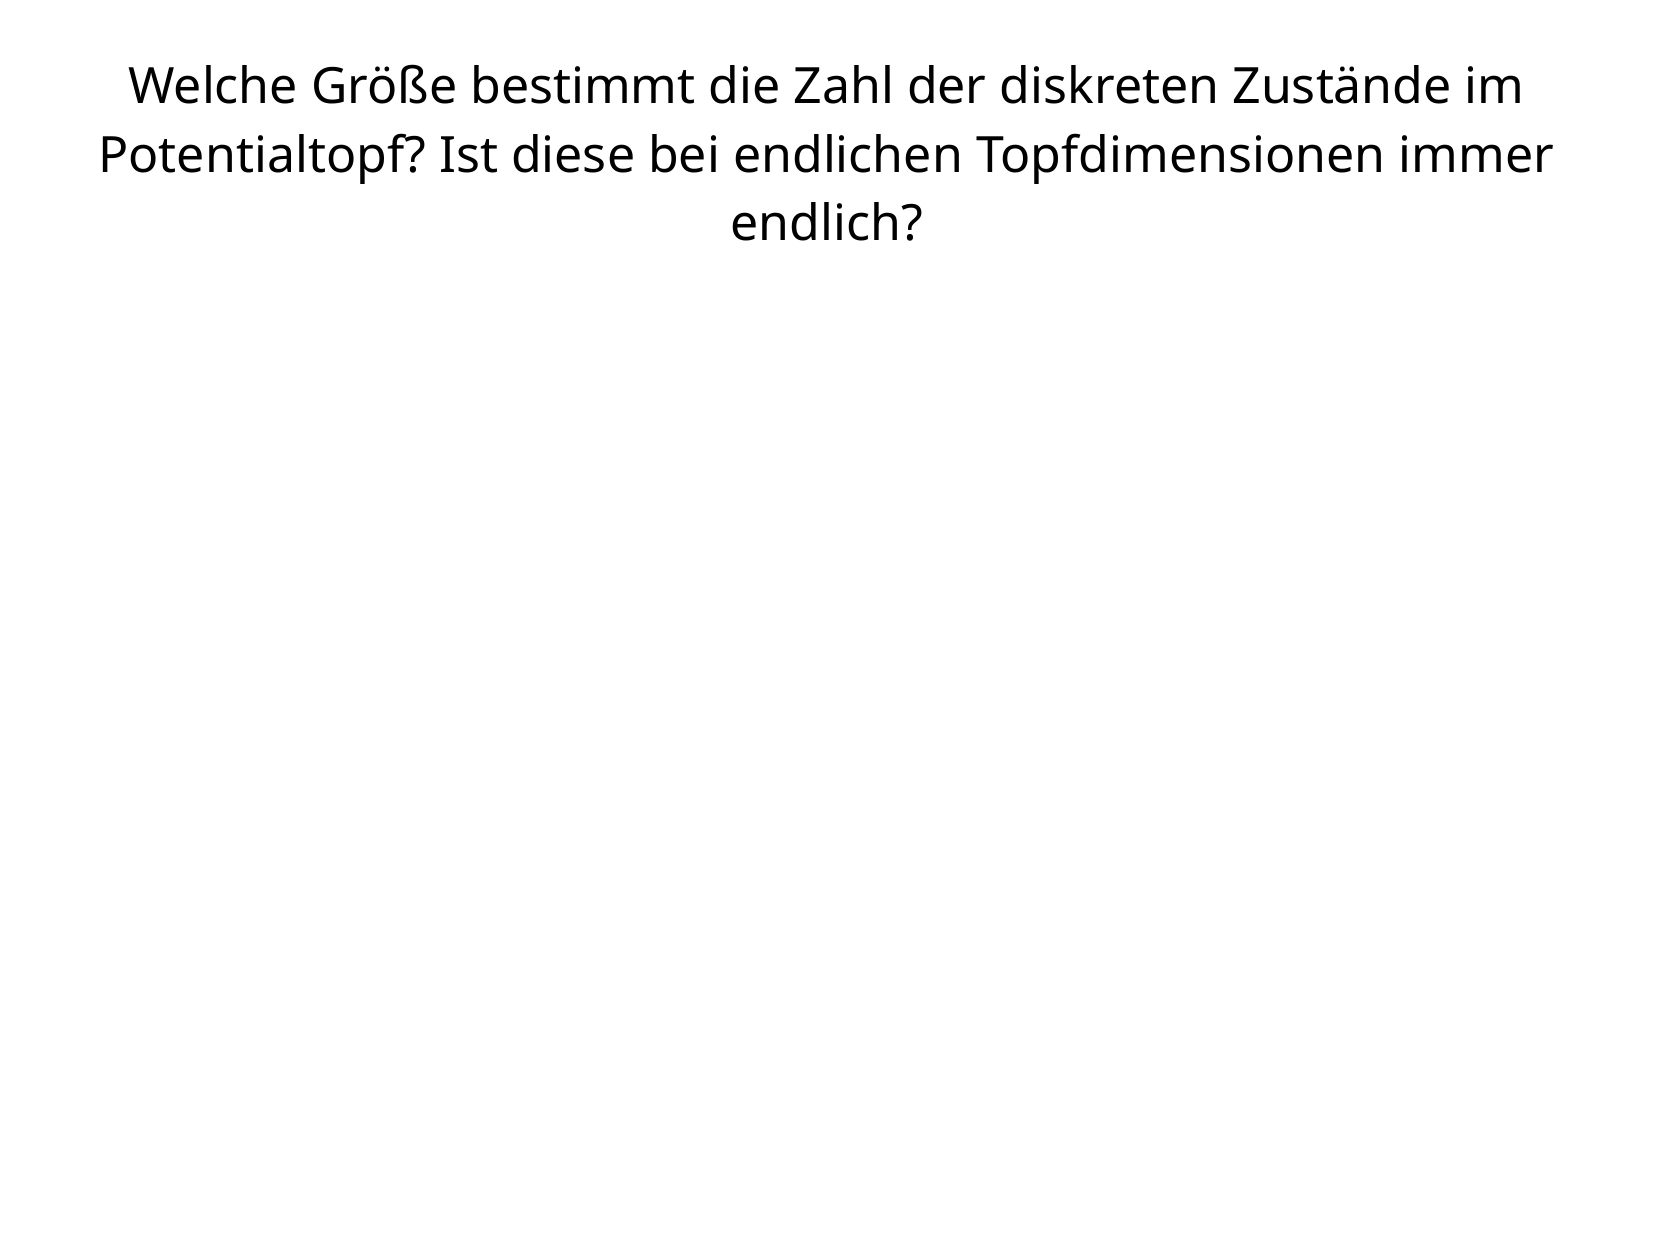

# Welche Größe bestimmt die Zahl der diskreten Zustände im Potentialtopf? Ist diese bei endlichen Topfdimensionen immer endlich?